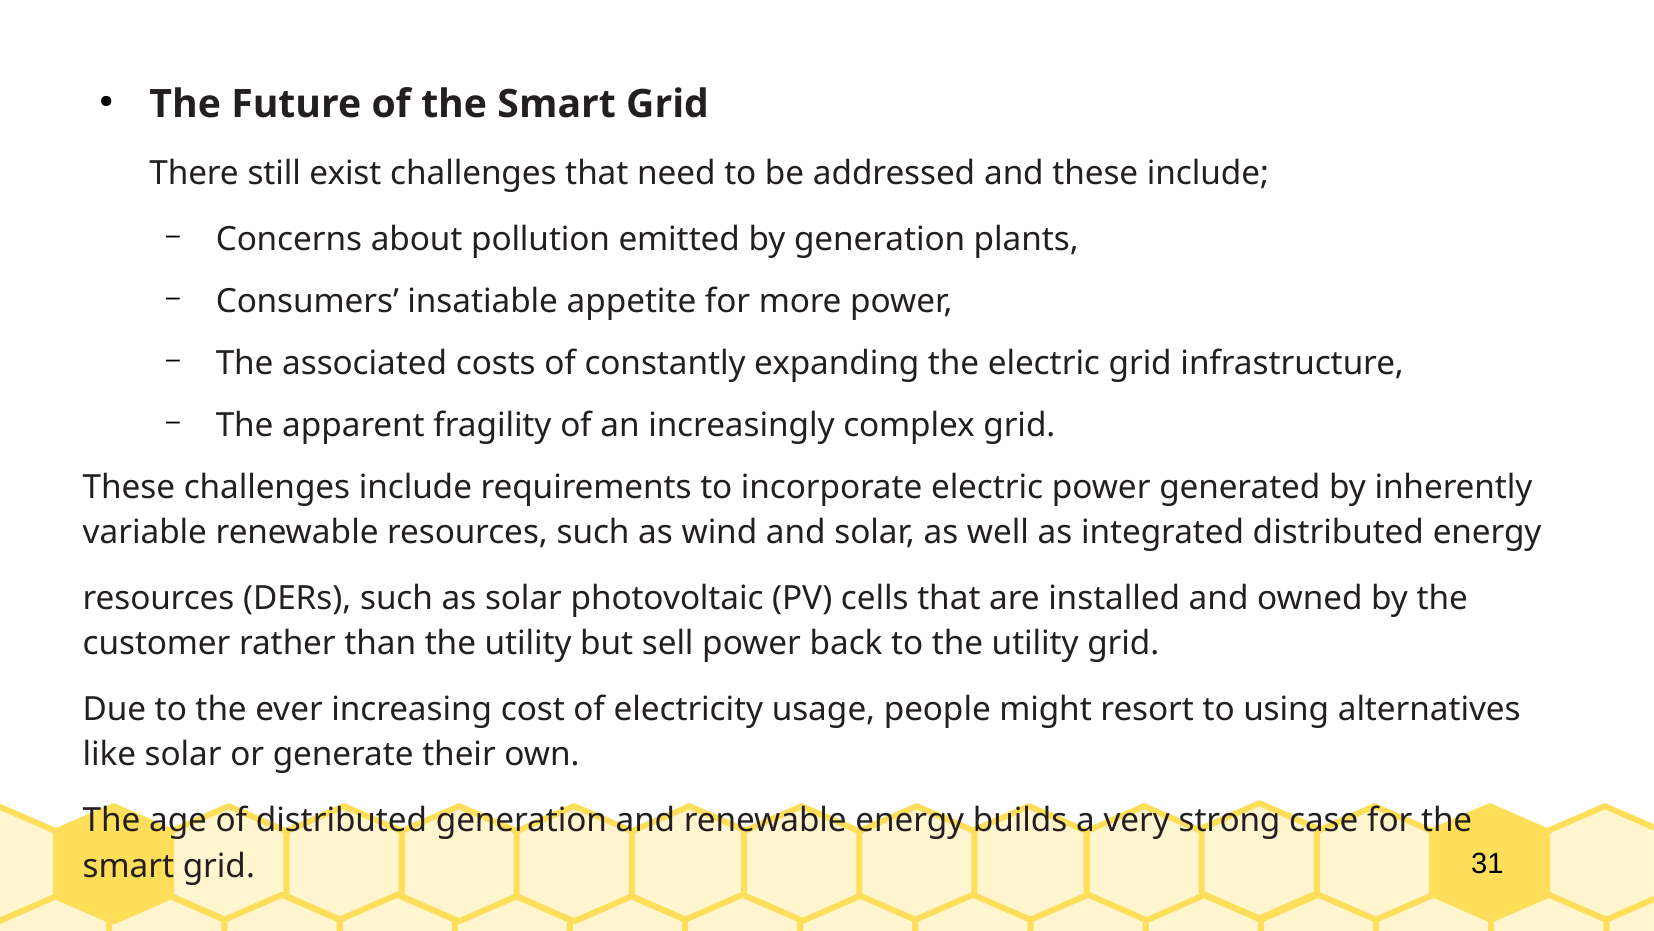

# The Future of the Smart Grid
There still exist challenges that need to be addressed and these include;
Concerns about pollution emitted by generation plants,
Consumers’ insatiable appetite for more power,
The associated costs of constantly expanding the electric grid infrastructure,
The apparent fragility of an increasingly complex grid.
These challenges include requirements to incorporate electric power generated by inherently variable renewable resources, such as wind and solar, as well as integrated distributed energy
resources (DERs), such as solar photovoltaic (PV) cells that are installed and owned by the customer rather than the utility but sell power back to the utility grid.
Due to the ever increasing cost of electricity usage, people might resort to using alternatives like solar or generate their own.
The age of distributed generation and renewable energy builds a very strong case for the smart grid.